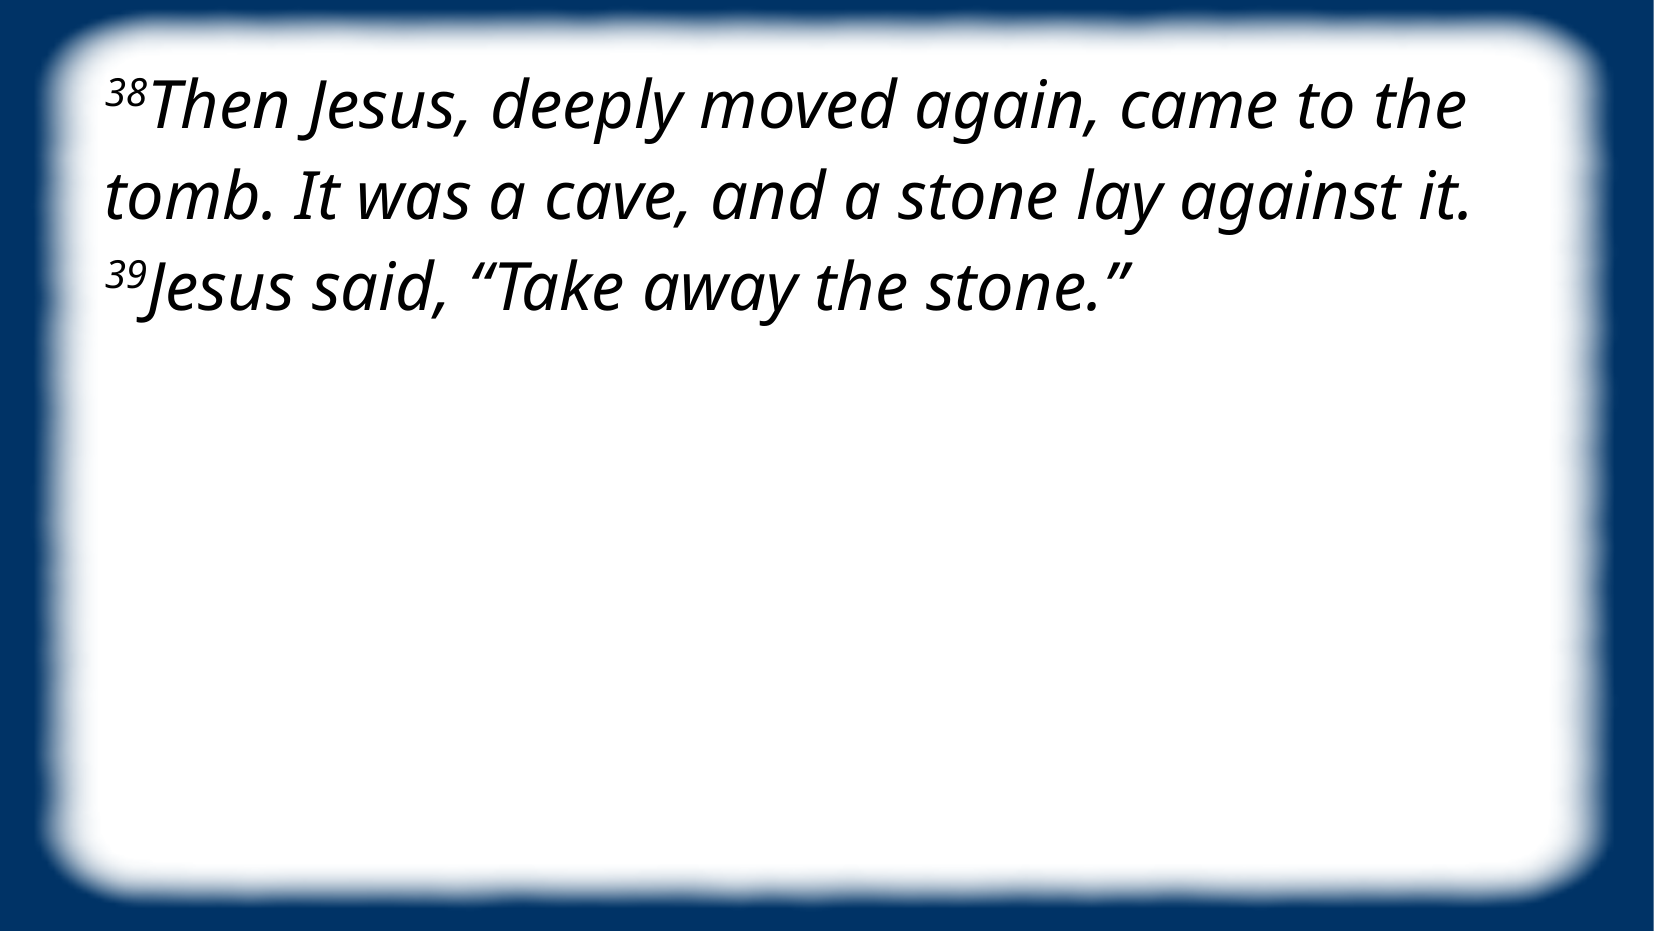

38Then Jesus, deeply moved again, came to the tomb. It was a cave, and a stone lay against it. 39Jesus said, “Take away the stone.”